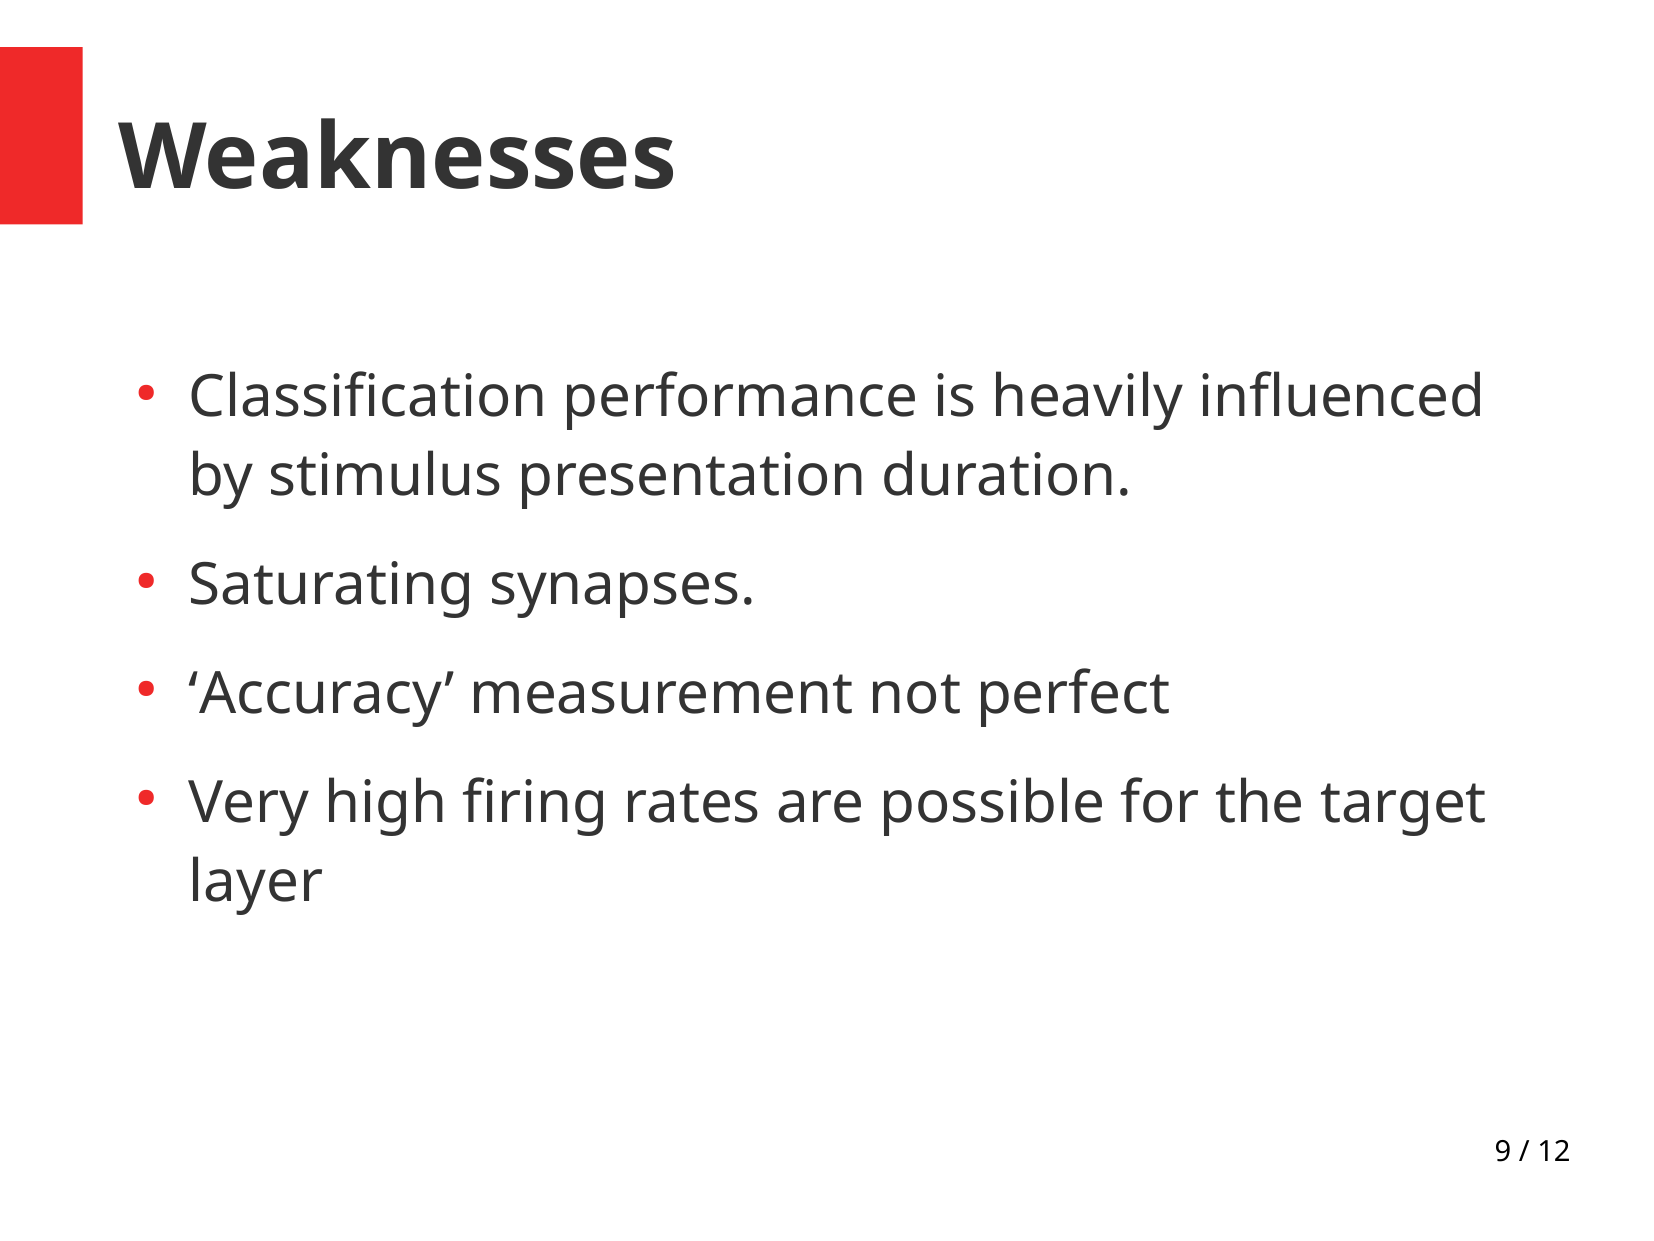

# Weaknesses
Classification performance is heavily influenced by stimulus presentation duration.
Saturating synapses.
‘Accuracy’ measurement not perfect
Very high firing rates are possible for the target layer
9